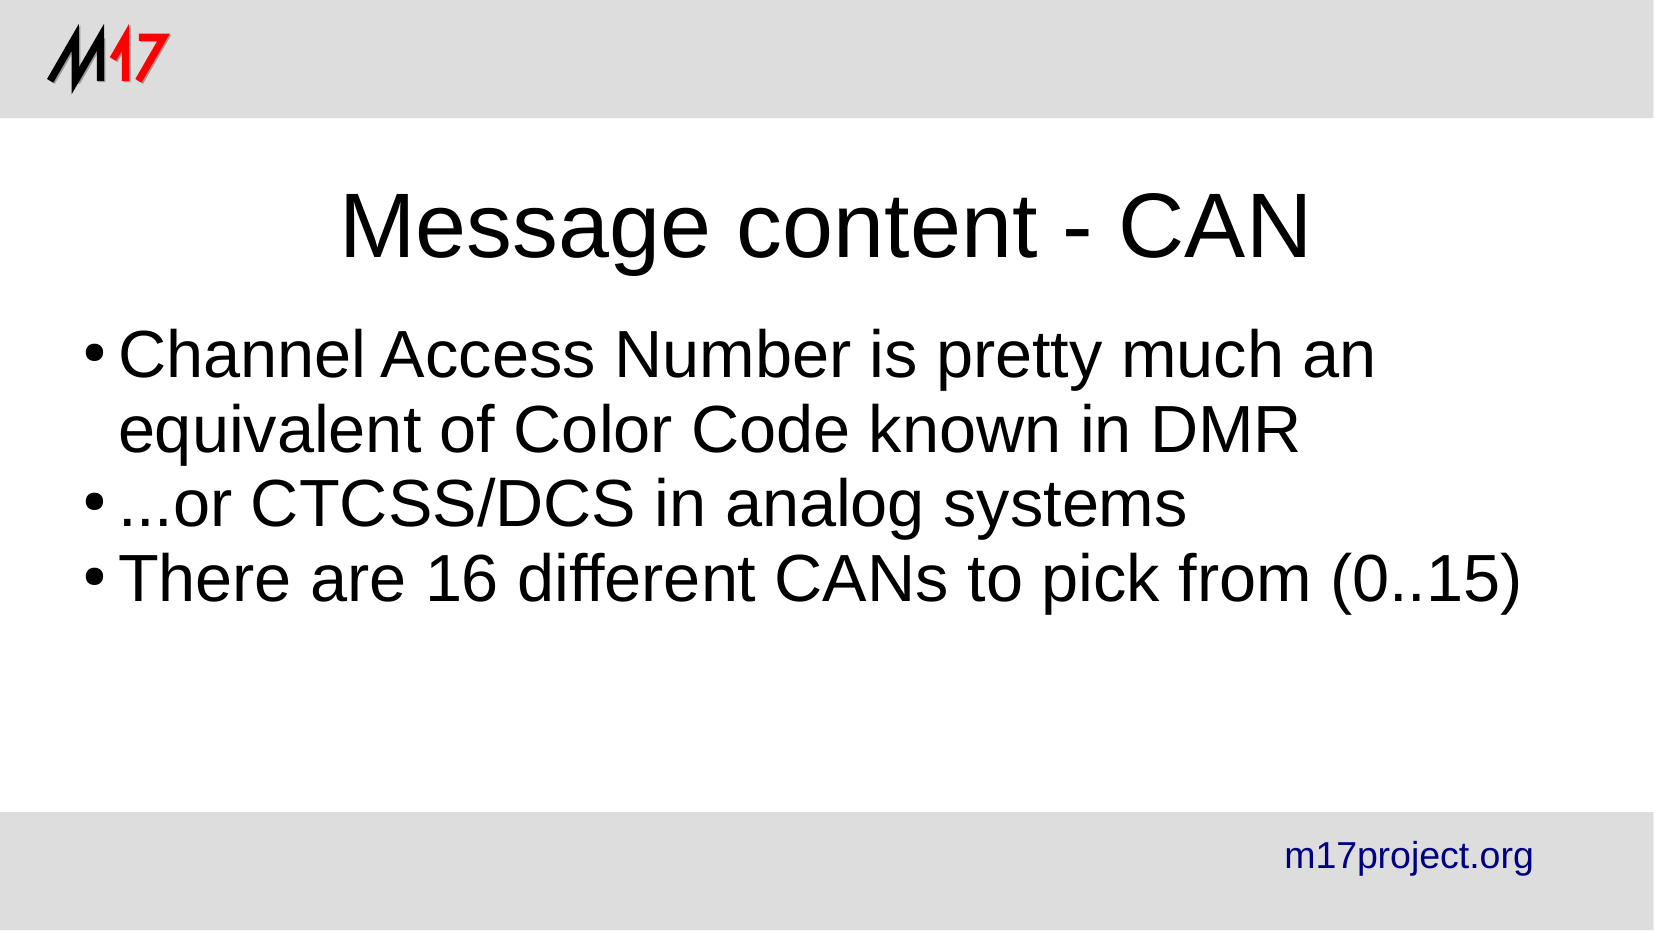

# Message content - CAN
Channel Access Number is pretty much an equivalent of Color Code known in DMR
...or CTCSS/DCS in analog systems
There are 16 different CANs to pick from (0..15)
m17project.org